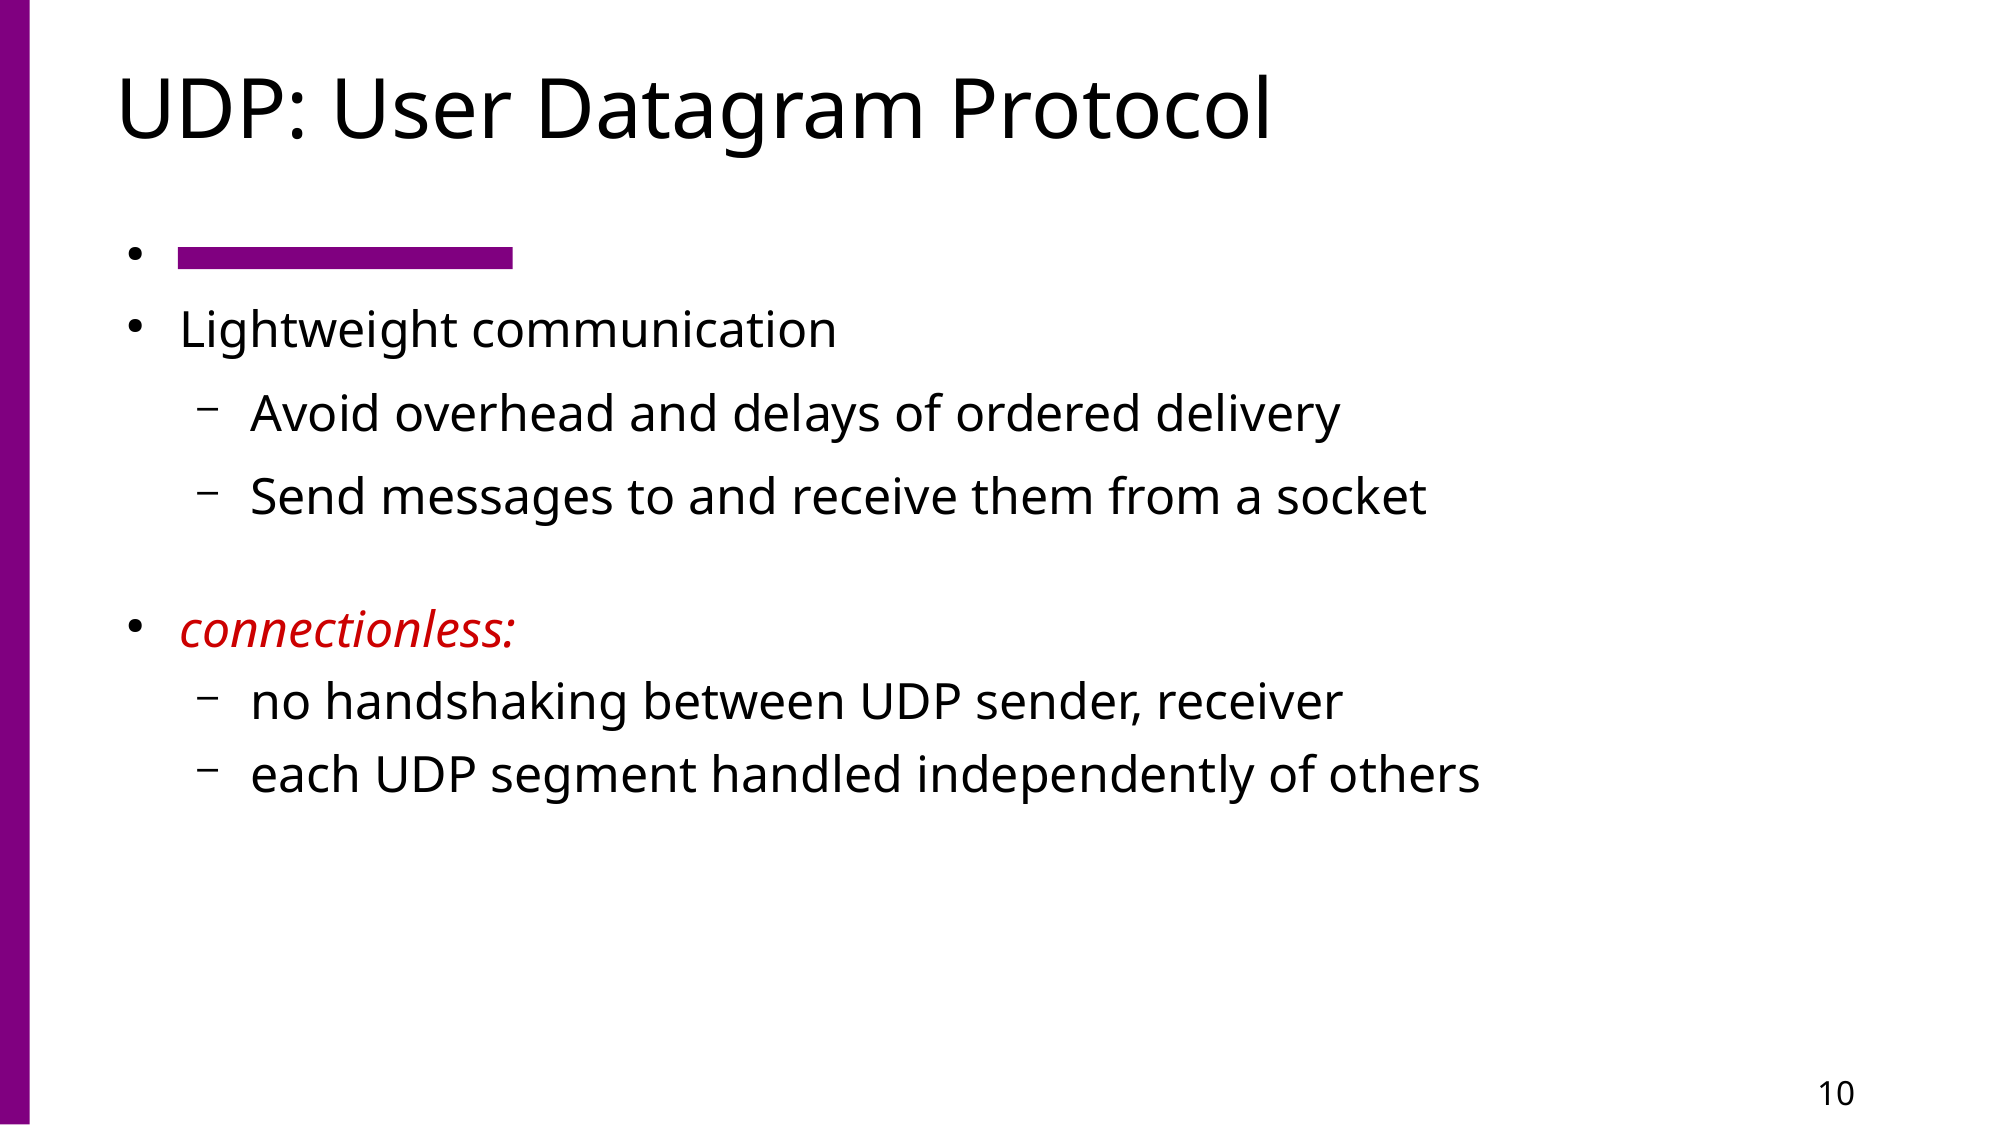

# UDP: User Datagram Protocol
Lightweight communication
Avoid overhead and delays of ordered delivery
Send messages to and receive them from a socket
connectionless:
no handshaking between UDP sender, receiver
each UDP segment handled independently of others